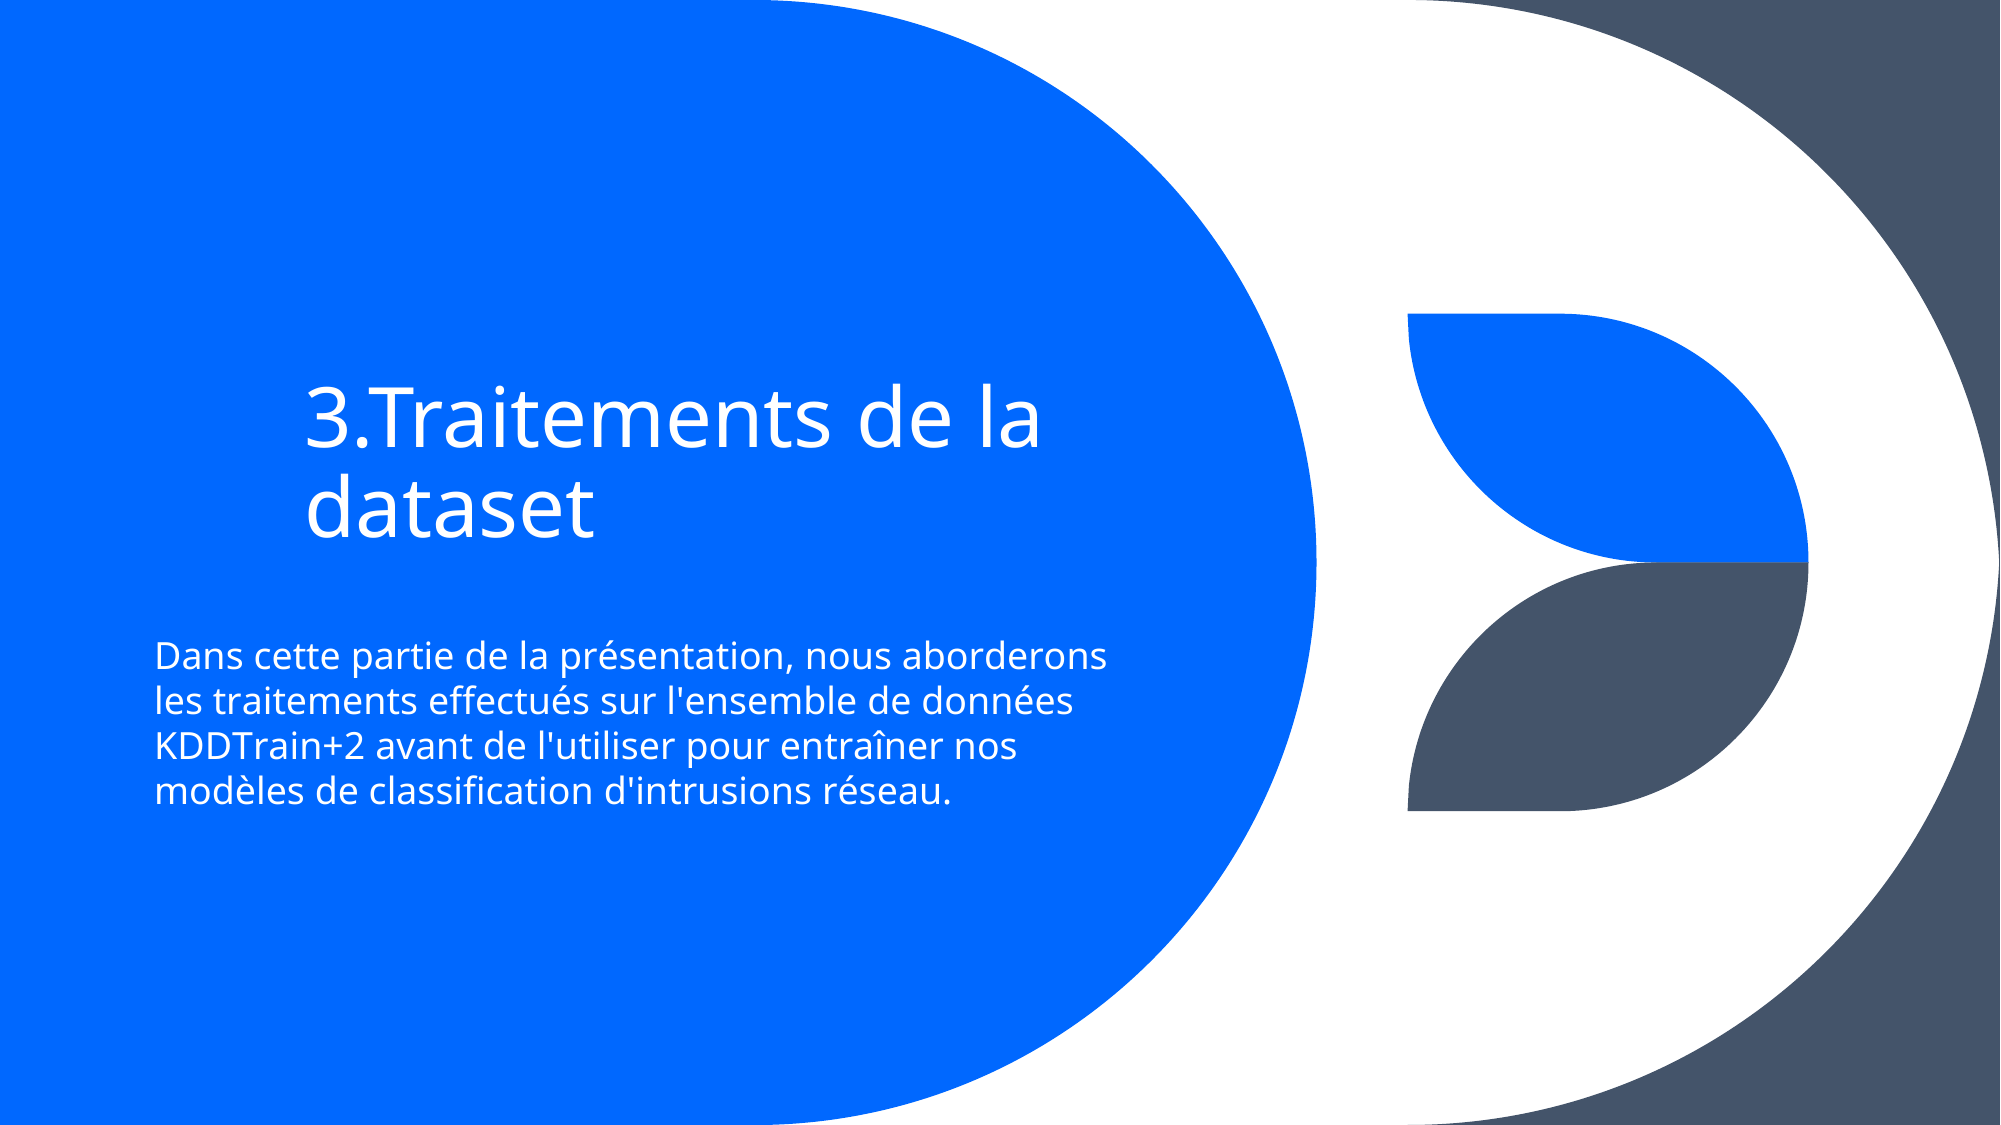

# 3.Traitements de la dataset
Dans cette partie de la présentation, nous aborderons les traitements effectués sur l'ensemble de données KDDTrain+2 avant de l'utiliser pour entraîner nos modèles de classification d'intrusions réseau.